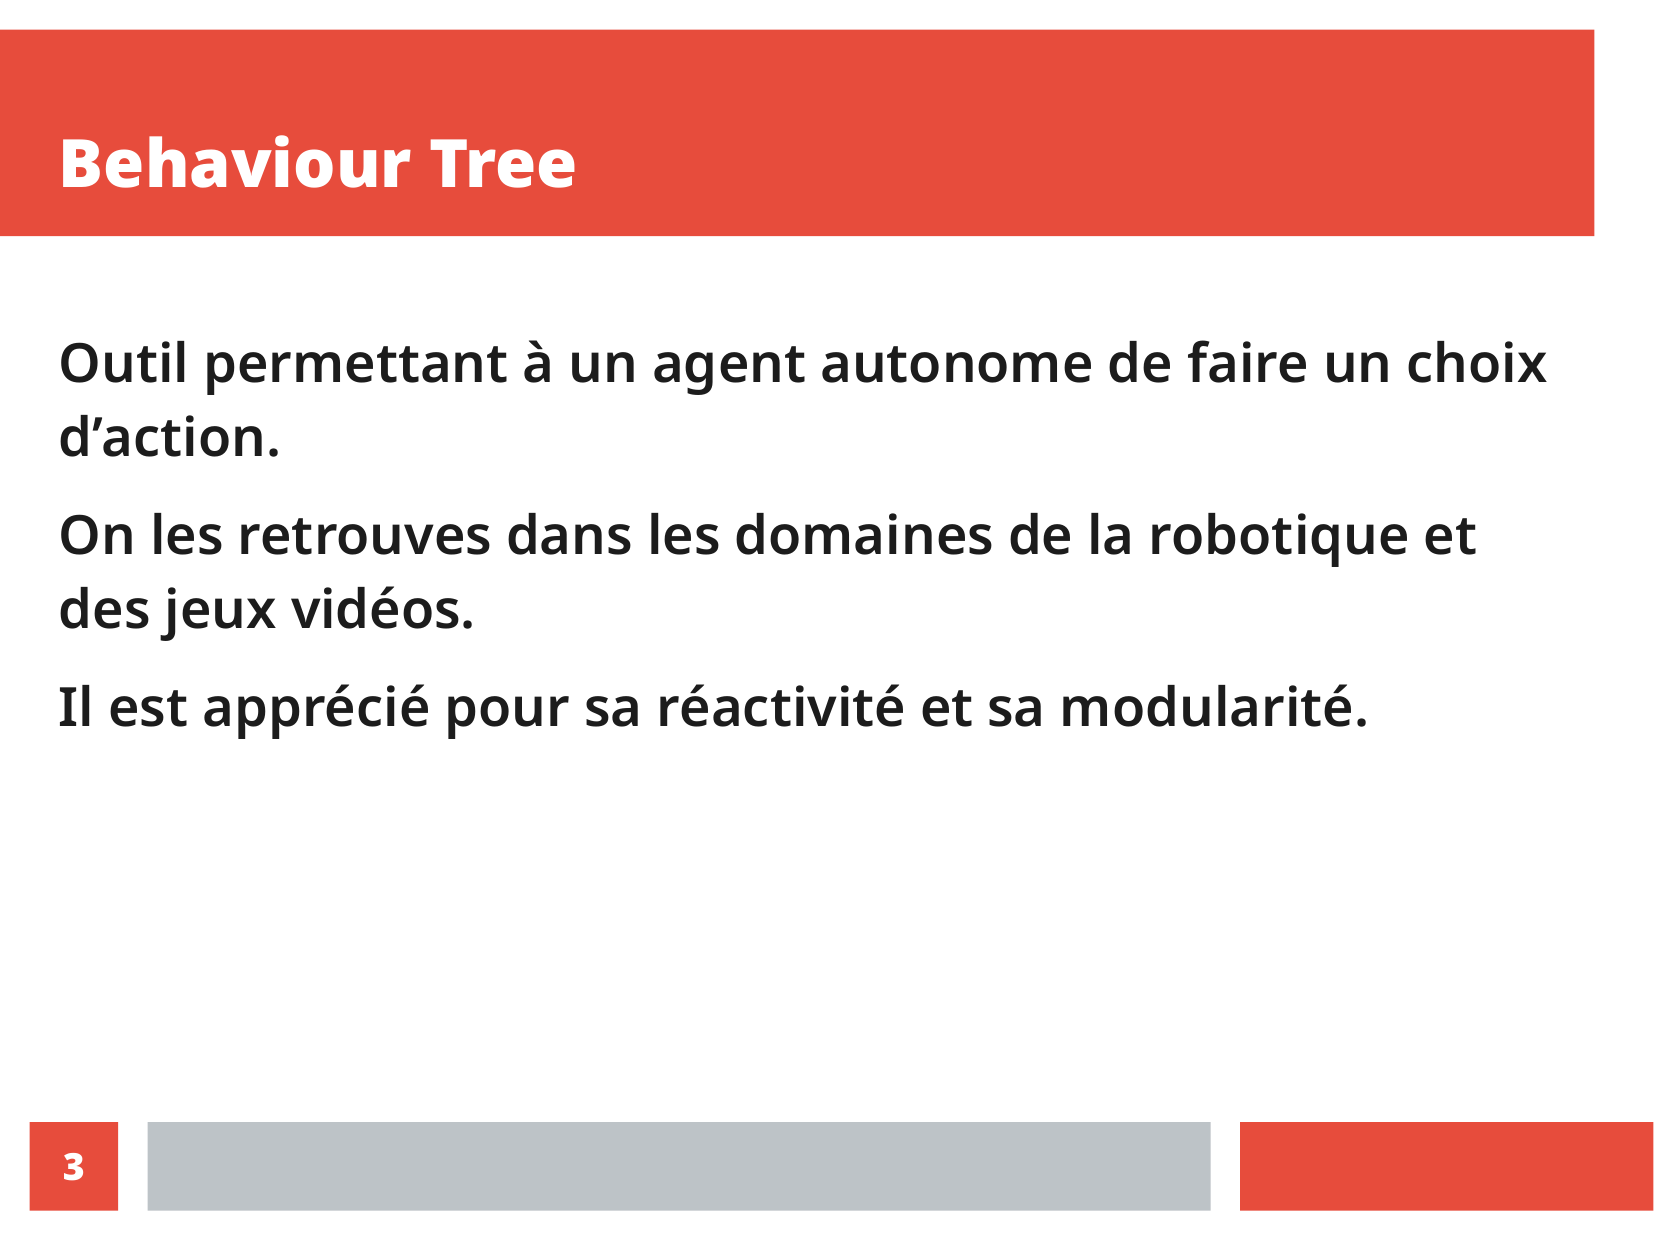

# Behaviour Tree
Outil permettant à un agent autonome de faire un choix d’action.
On les retrouves dans les domaines de la robotique et des jeux vidéos.
Il est apprécié pour sa réactivité et sa modularité.
3